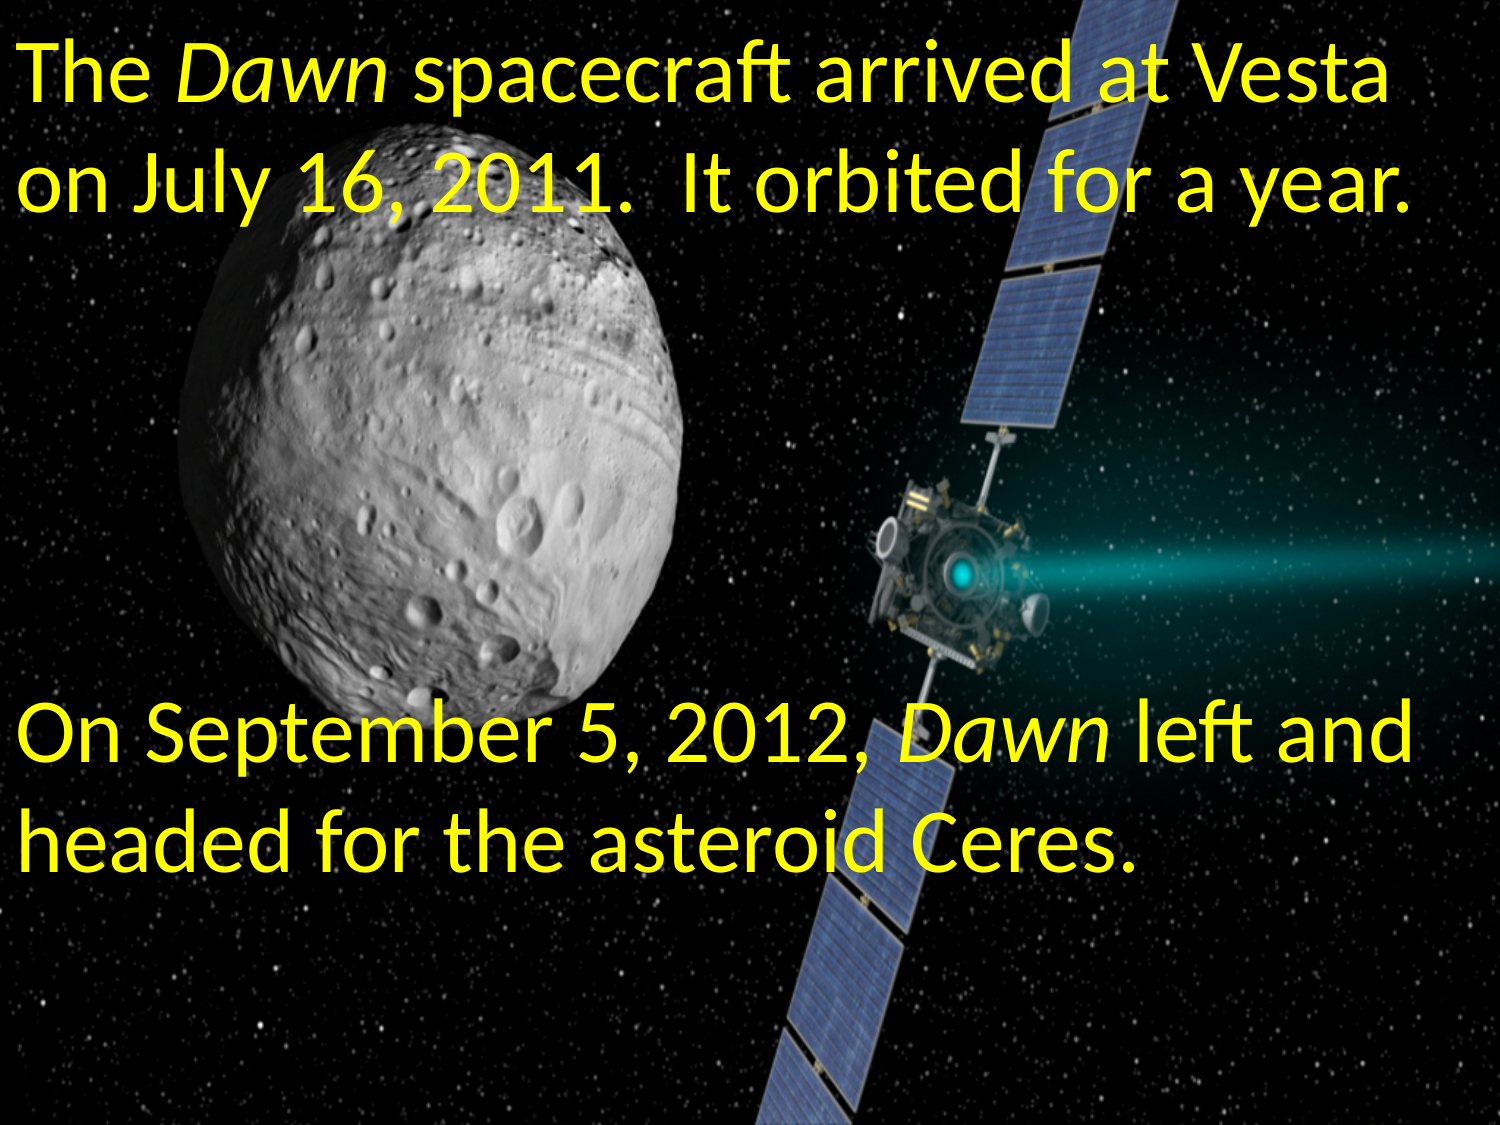

The Dawn spacecraft arrived at Vesta on July 16, 2011. It orbited for a year.
On September 5, 2012, Dawn left and headed for the asteroid Ceres.